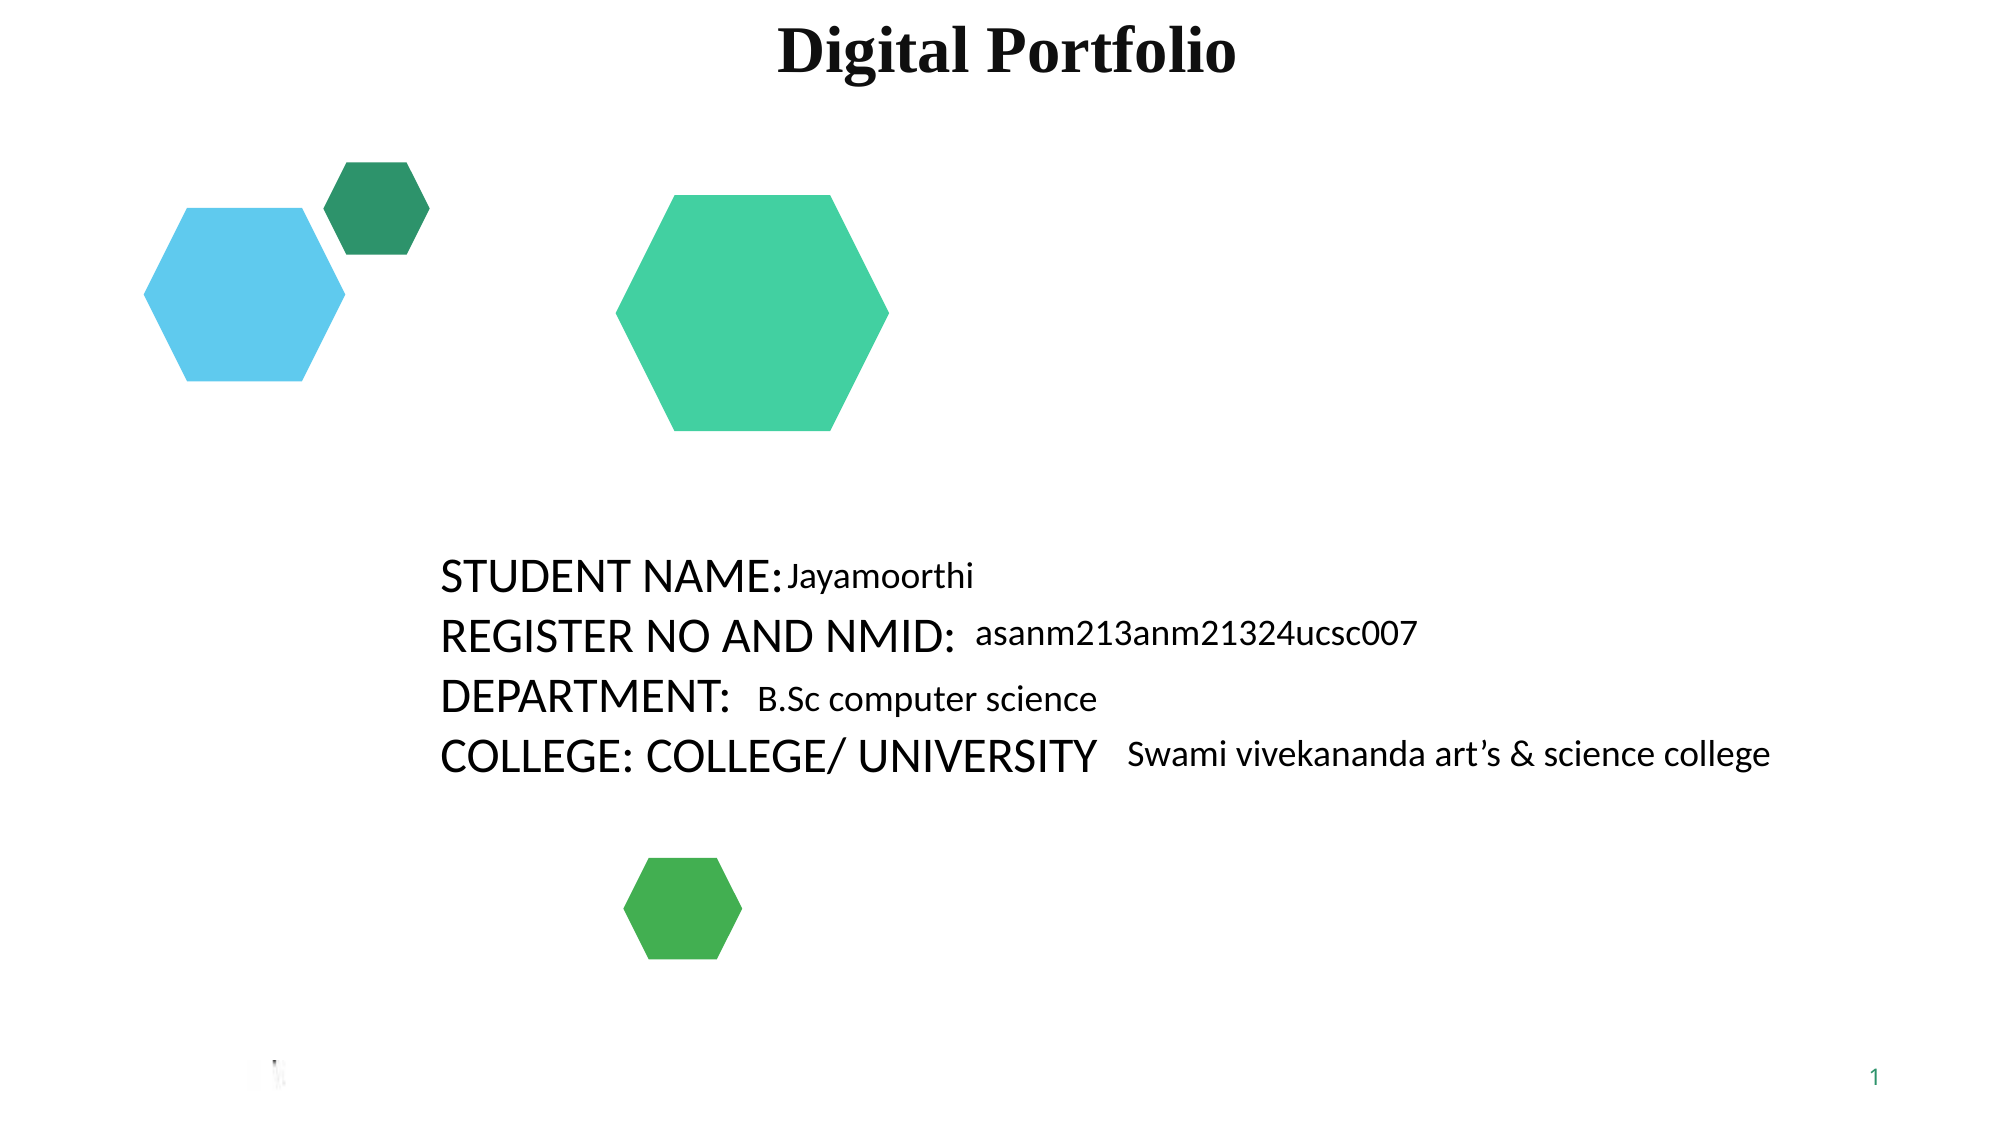

# Digital Portfolio
STUDENT NAME:
REGISTER NO AND NMID:
DEPARTMENT:
COLLEGE: COLLEGE/ UNIVERSITY
Jayamoorthi
asanm213anm21324ucsc007
B.Sc computer science
Swami vivekananda art’s & science college